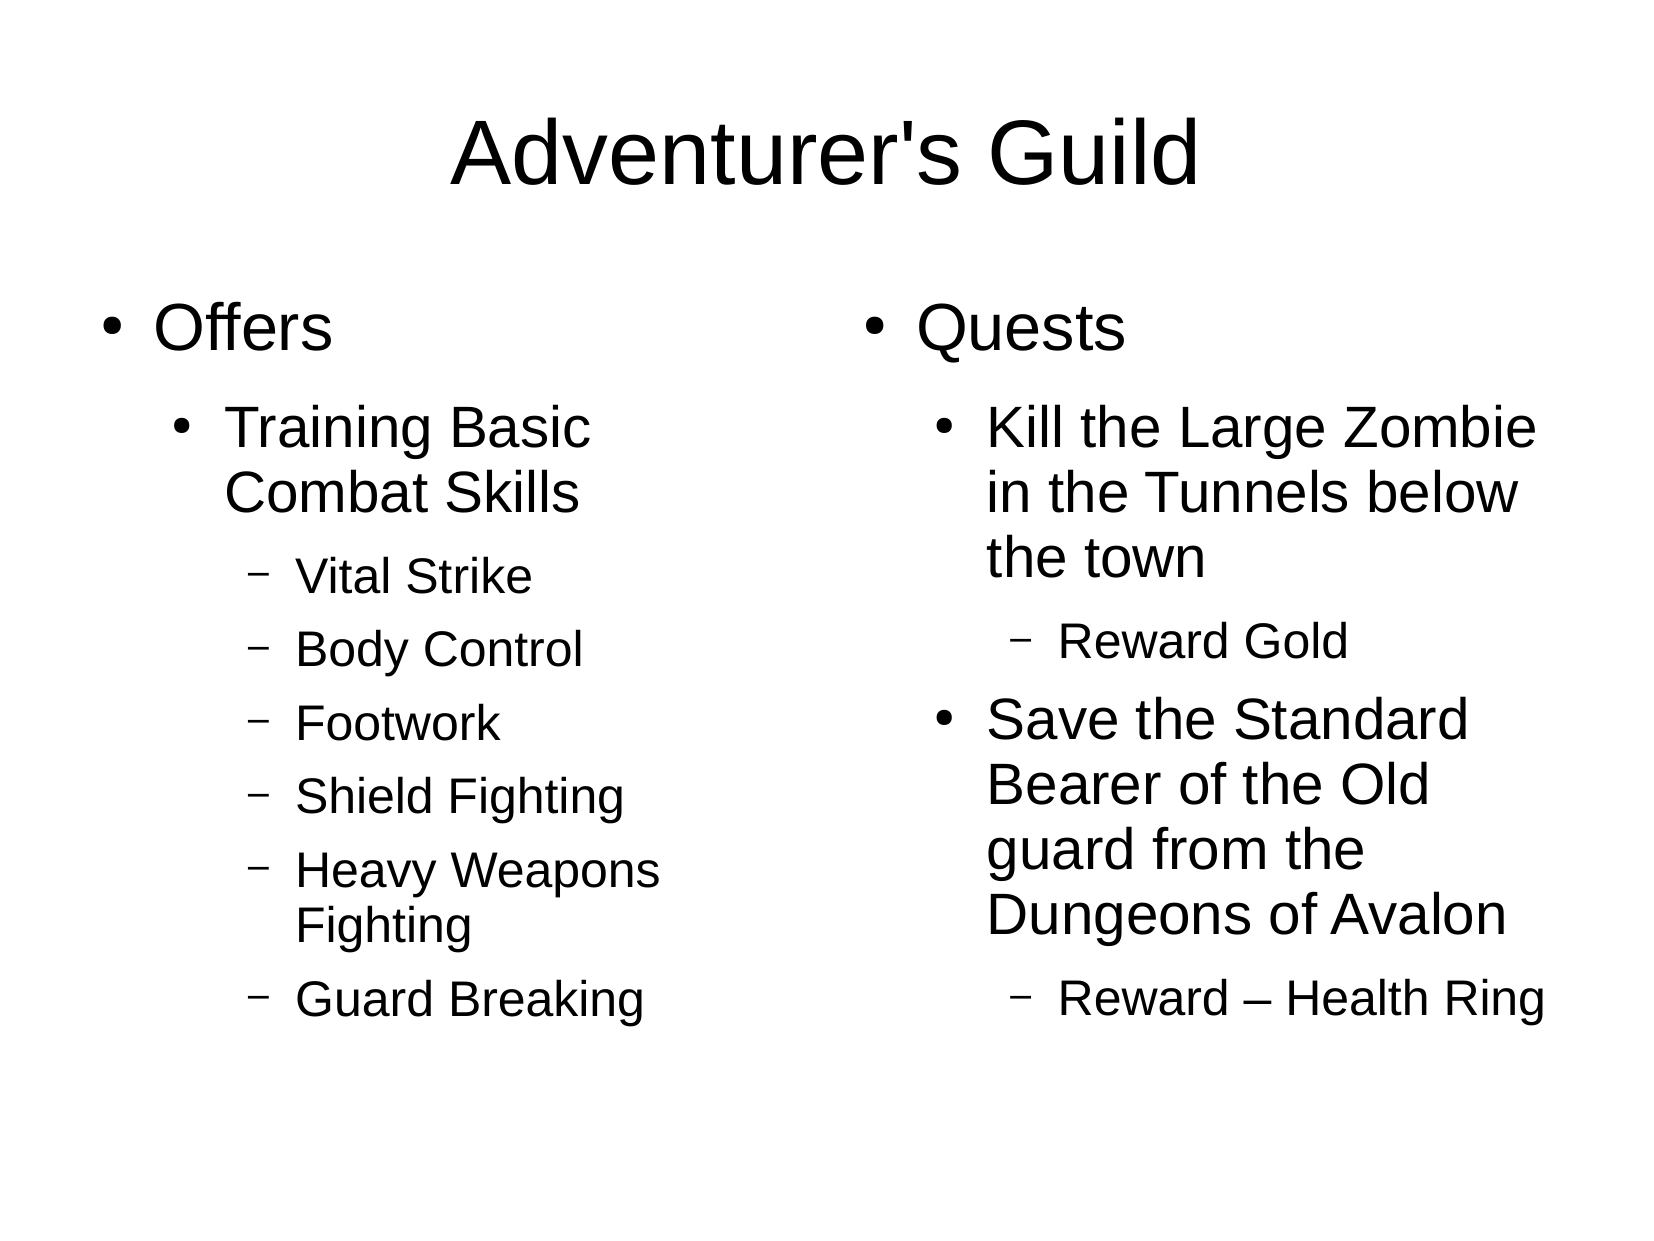

# Adventurer's Guild
Offers
Training Basic Combat Skills
Vital Strike
Body Control
Footwork
Shield Fighting
Heavy Weapons Fighting
Guard Breaking
Quests
Kill the Large Zombie in the Tunnels below the town
Reward Gold
Save the Standard Bearer of the Old guard from the Dungeons of Avalon
Reward – Health Ring